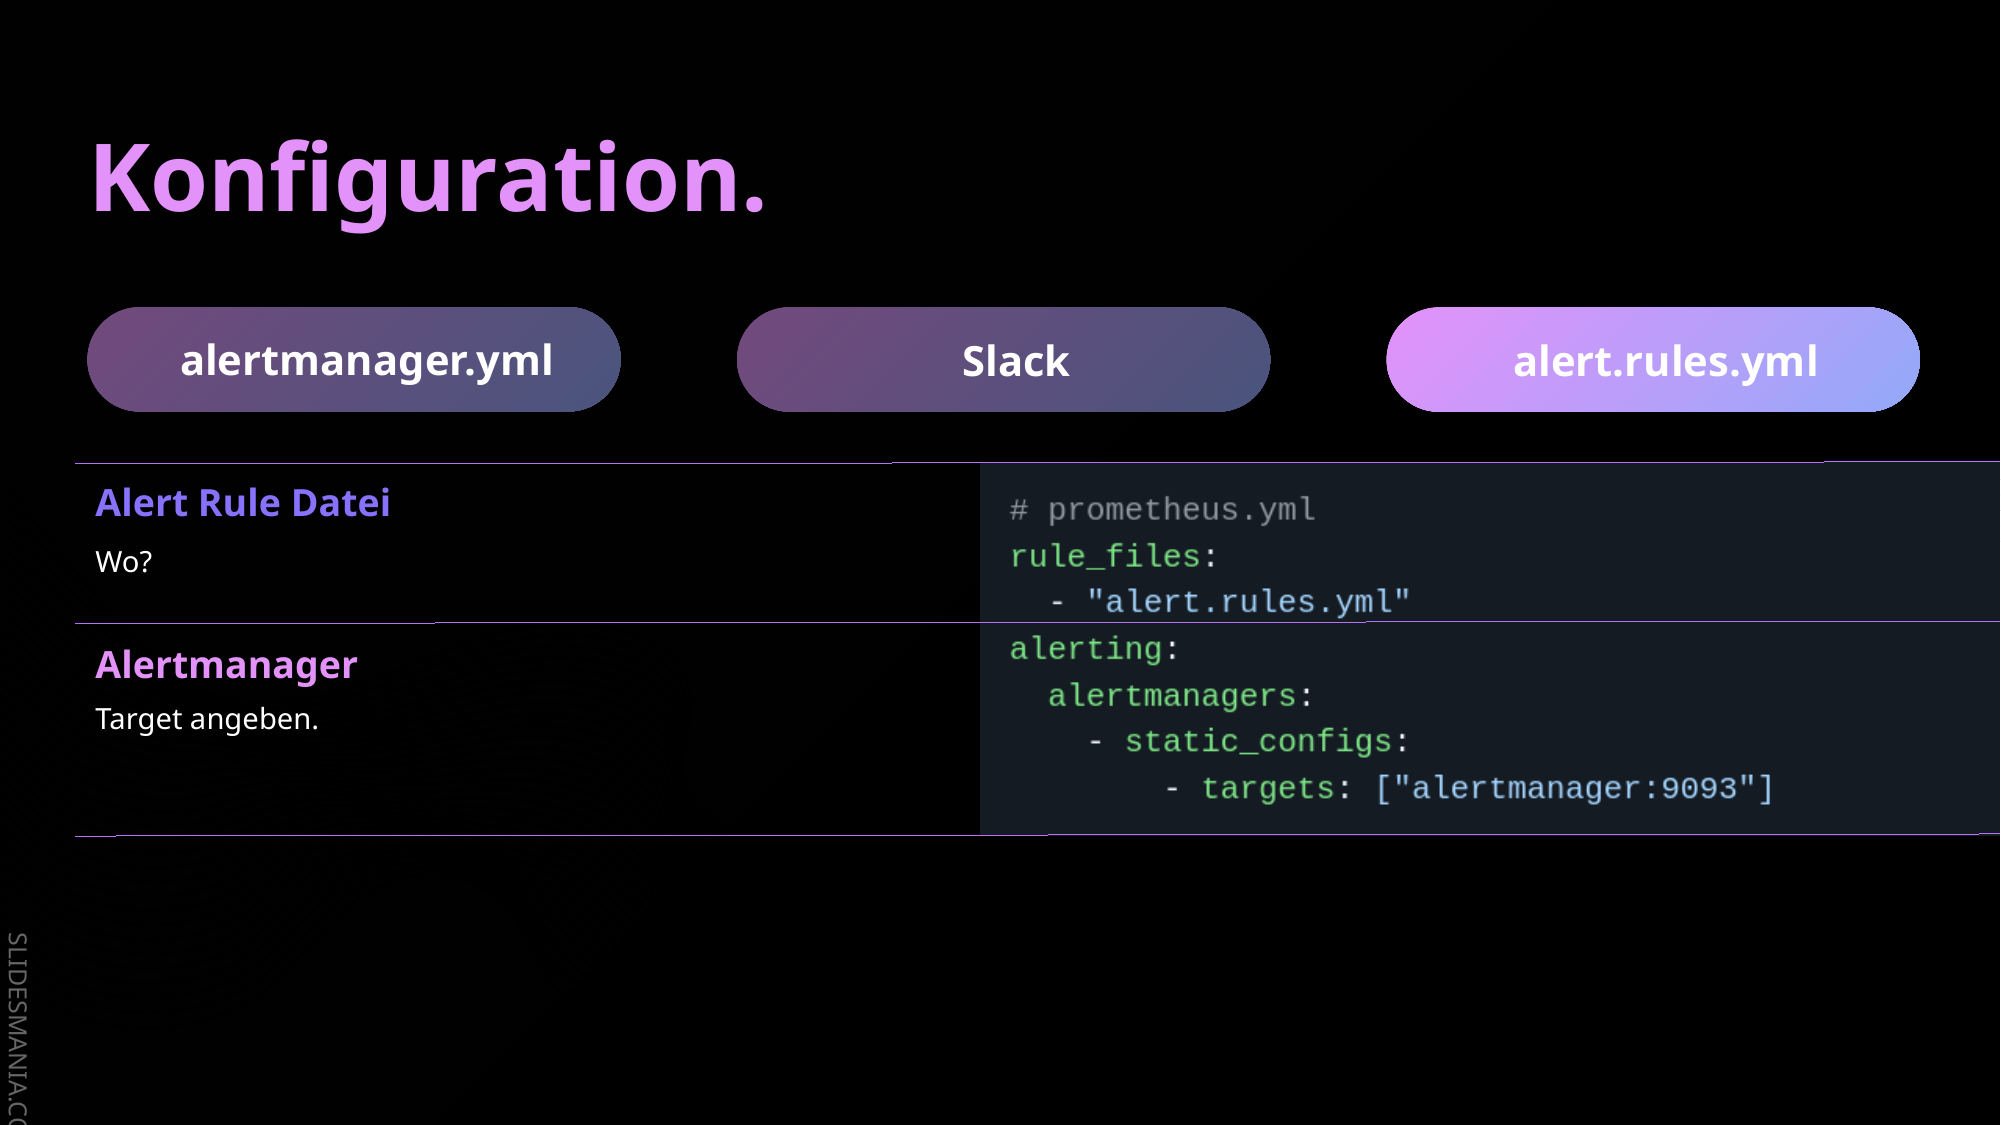

# Konfiguration.
alertmanager.yml
Slack
alert.rules.yml
Alert Rule Datei
Wo?
Alertmanager
Target angeben.